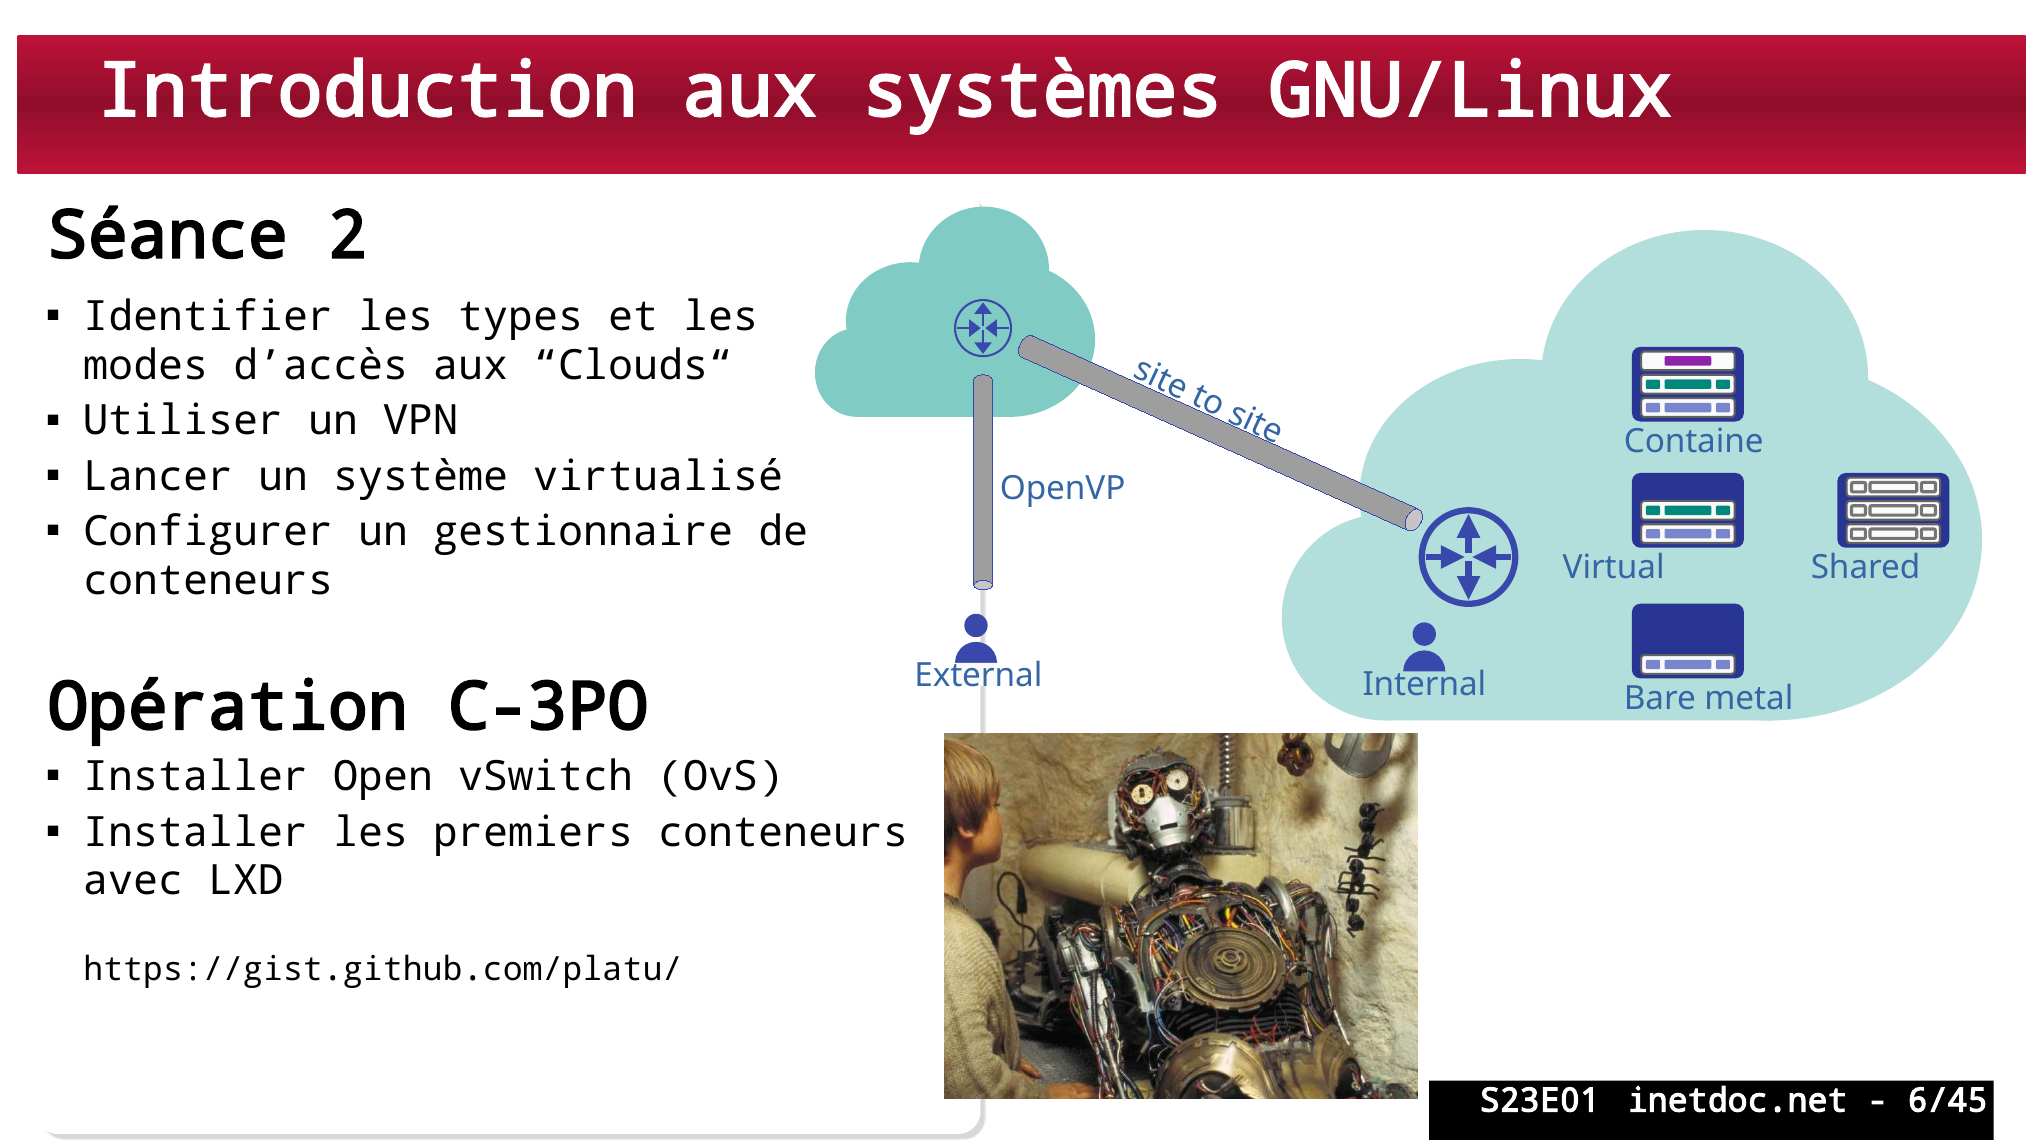

Introduction aux systèmes GNU/Linux
Séance 2
Identifier les types et les
modes d’accès aux “Clouds“
Utiliser un VPN
Lancer un système virtualisé
Configurer un gestionnaire de conteneurs
Opération C-3PO
Installer Open vSwitch (OvS)
Installer les premiers conteneurs avec LXD
https://gist.github.com/platu/
Internet
Private Cloud
site to site IPSec
Containers
OpenVPN
Virtual machines
Shared storage
External user
Internal user
Bare metal
S23E01	inetdoc.net - /45